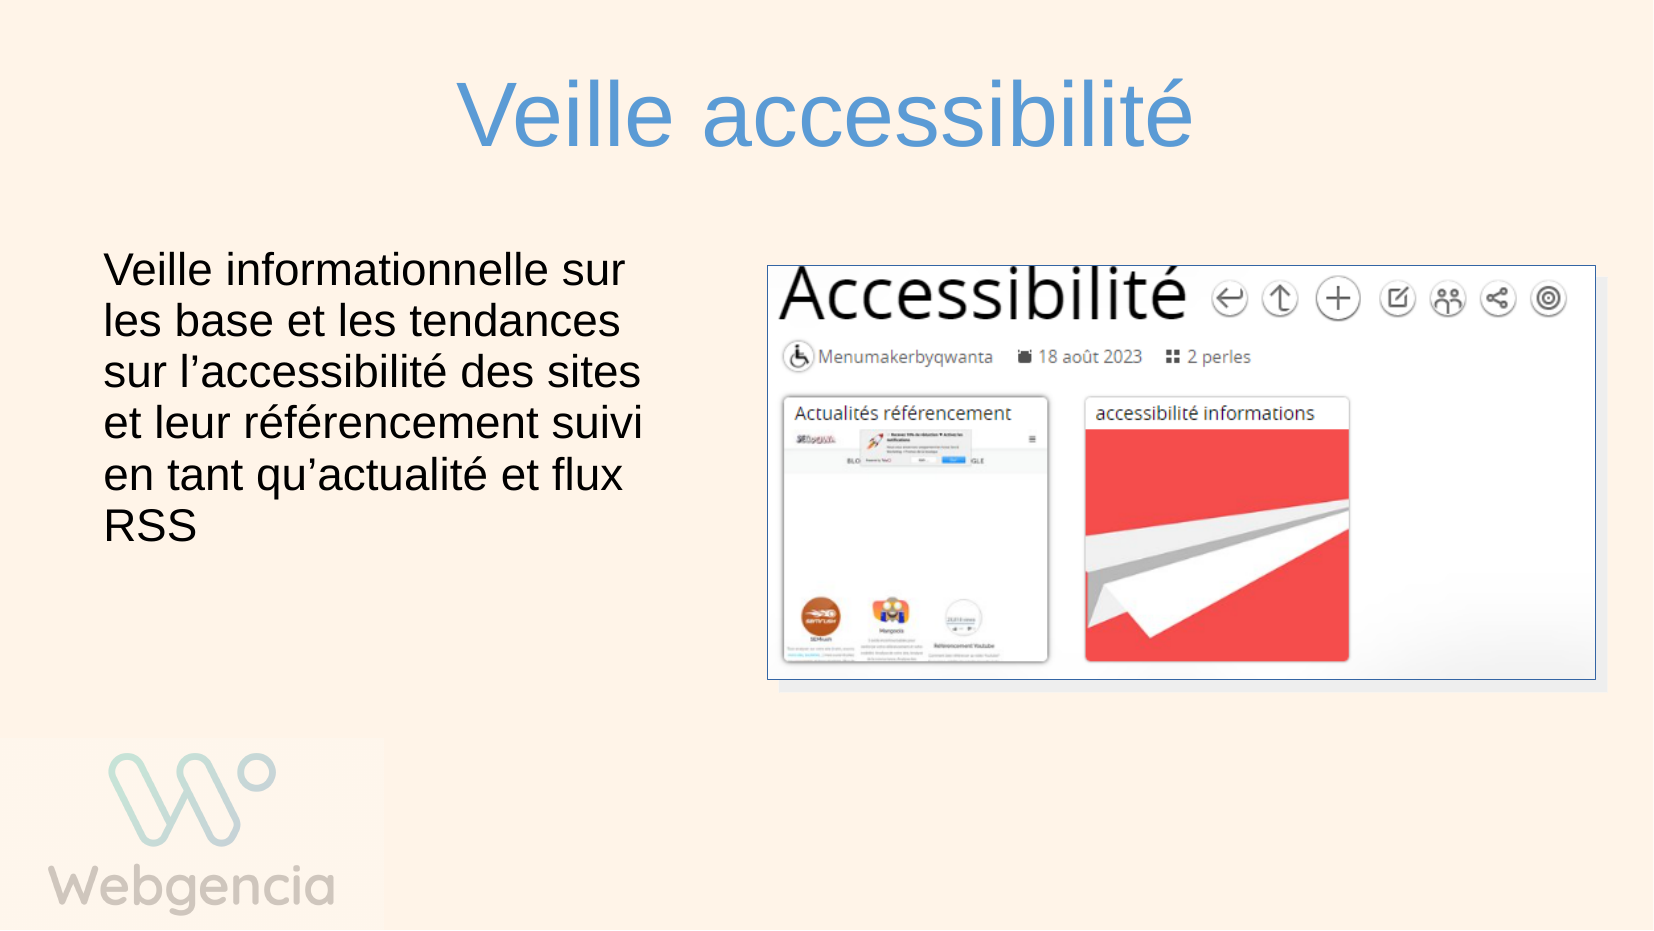

# Veille accessibilité
Veille informationnelle sur les base et les tendances sur l’accessibilité des sites et leur référencement suivi en tant qu’actualité et flux RSS